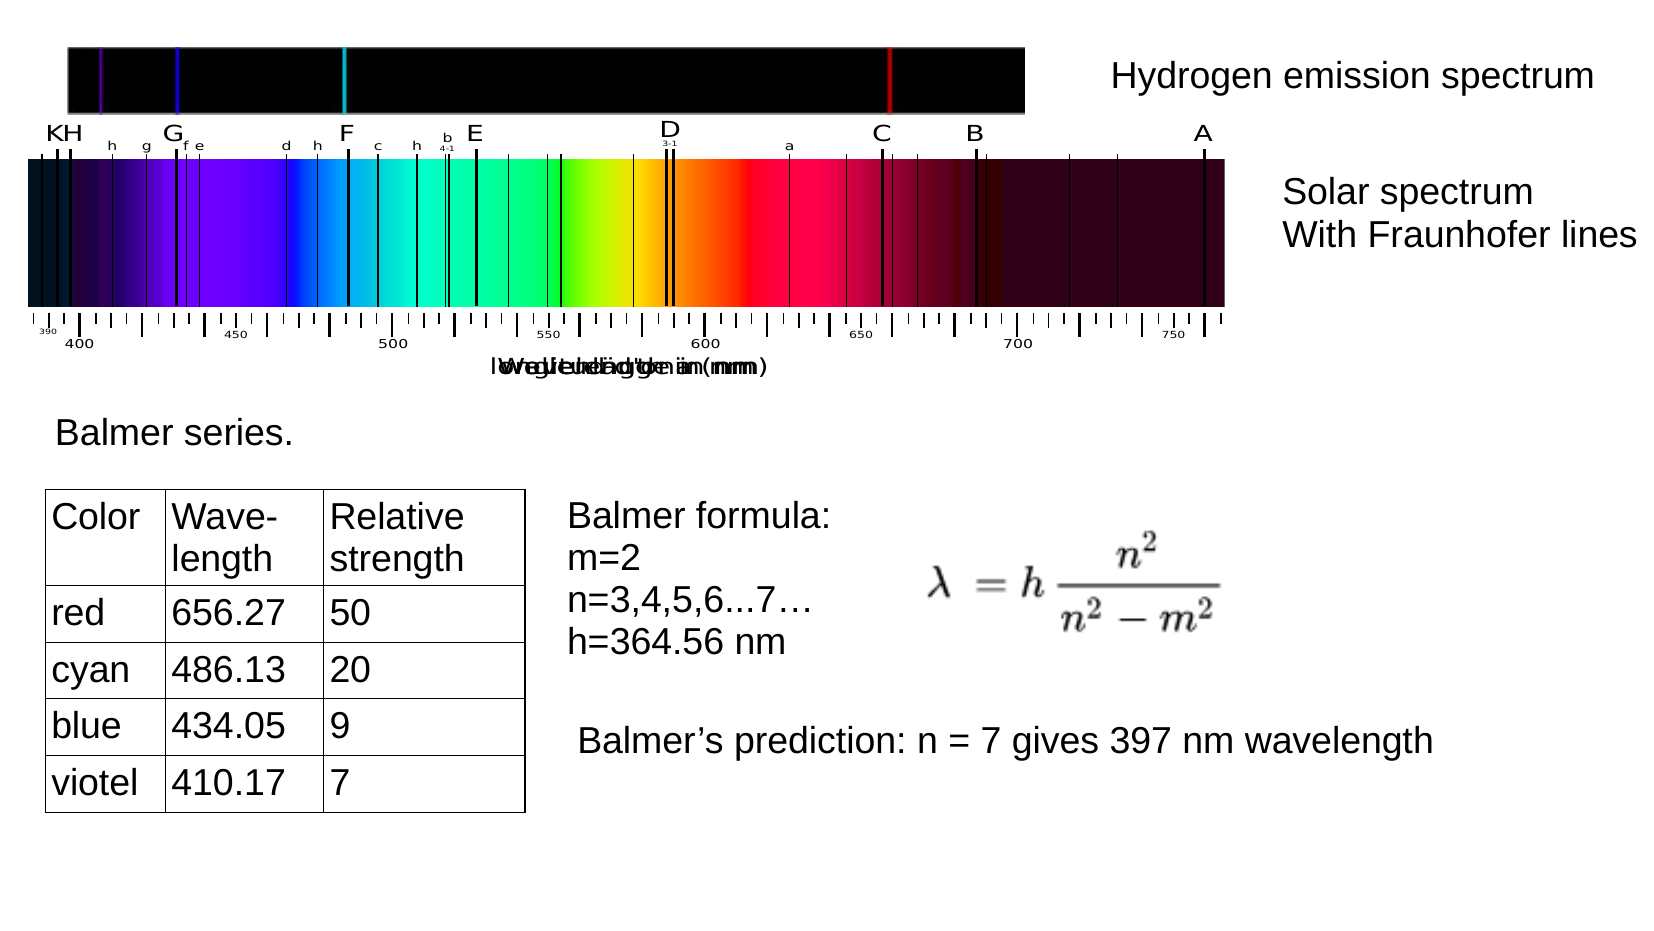

Hydrogen emission spectrum
Solar spectrum
With Fraunhofer lines
Balmer series.
Balmer formula:
m=2 n=3,4,5,6...7…
h=364.56 nm
| Color | Wave-length | Relative strength |
| --- | --- | --- |
| red | 656.27 | 50 |
| cyan | 486.13 | 20 |
| blue | 434.05 | 9 |
| viotel | 410.17 | 7 |
Balmer’s prediction: n = 7 gives 397 nm wavelength